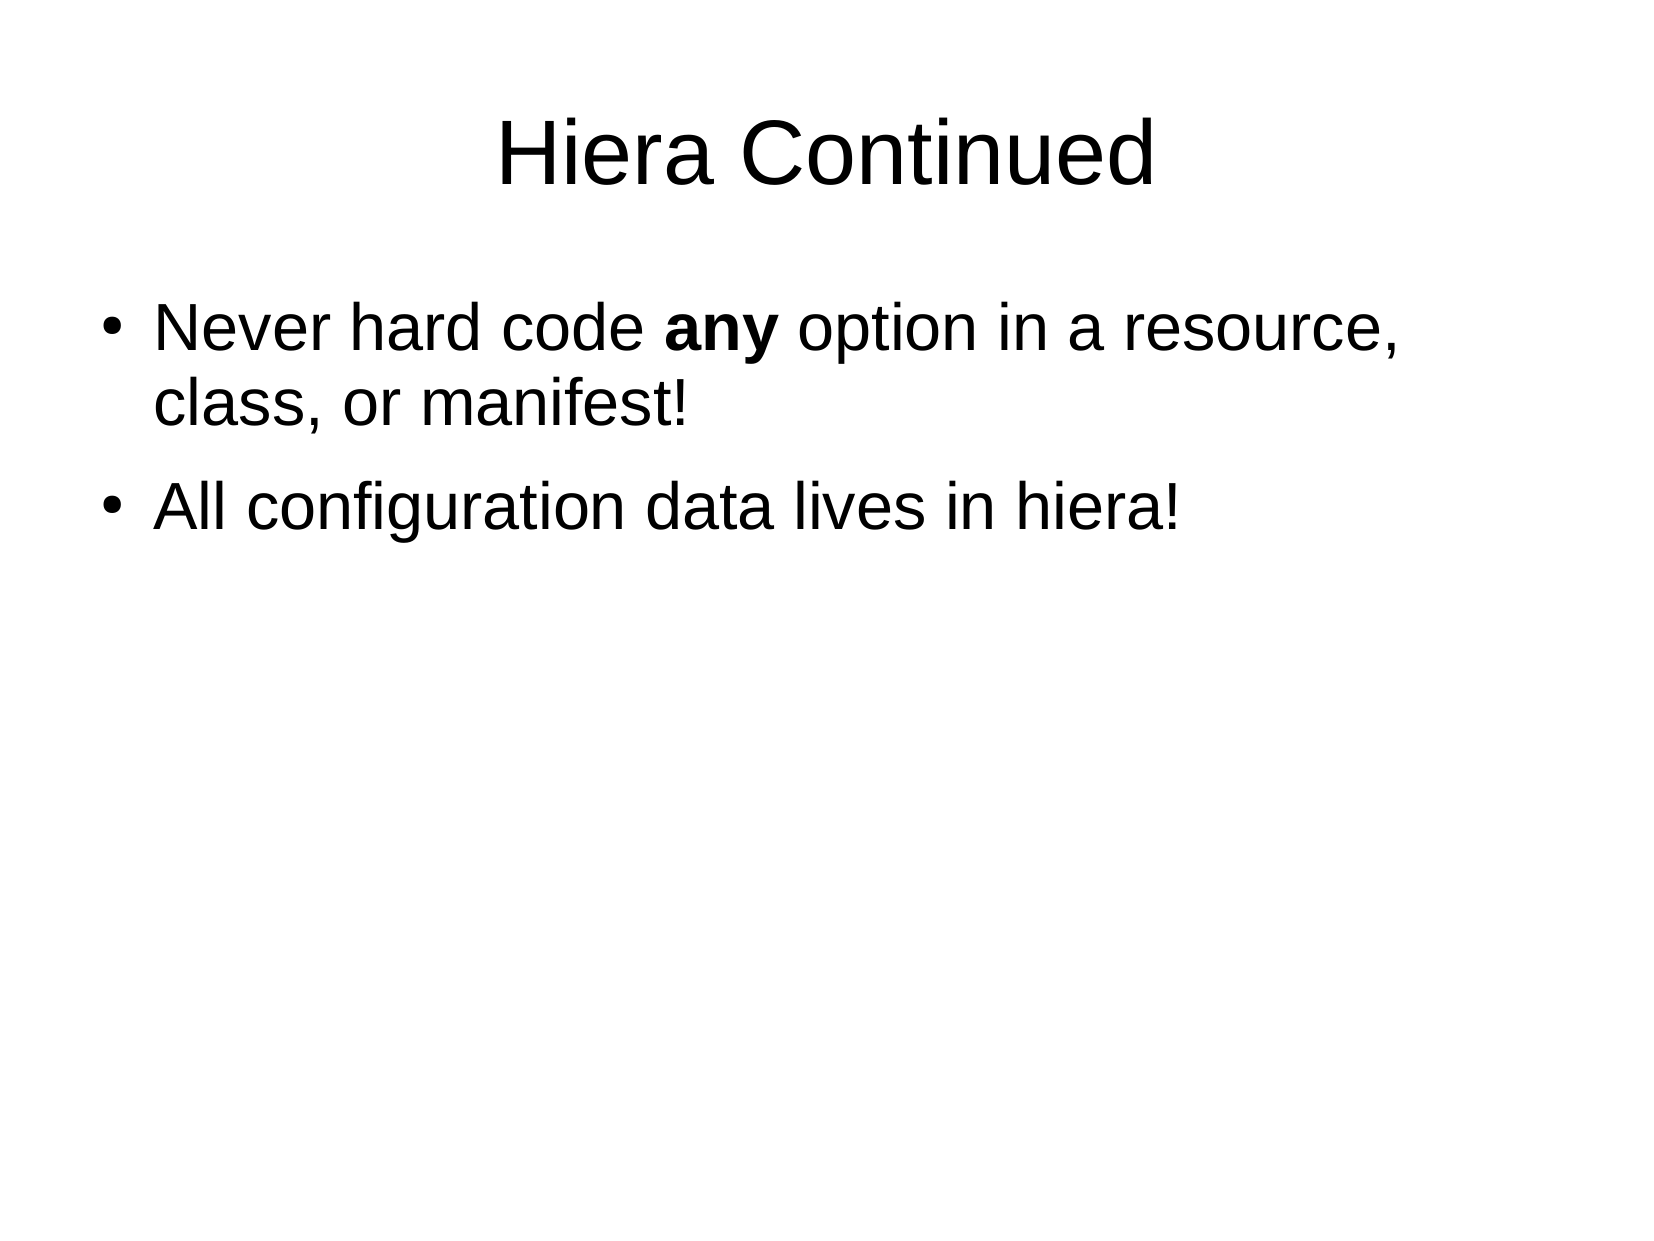

# Hiera Continued
Never hard code any option in a resource, class, or manifest!
All configuration data lives in hiera!